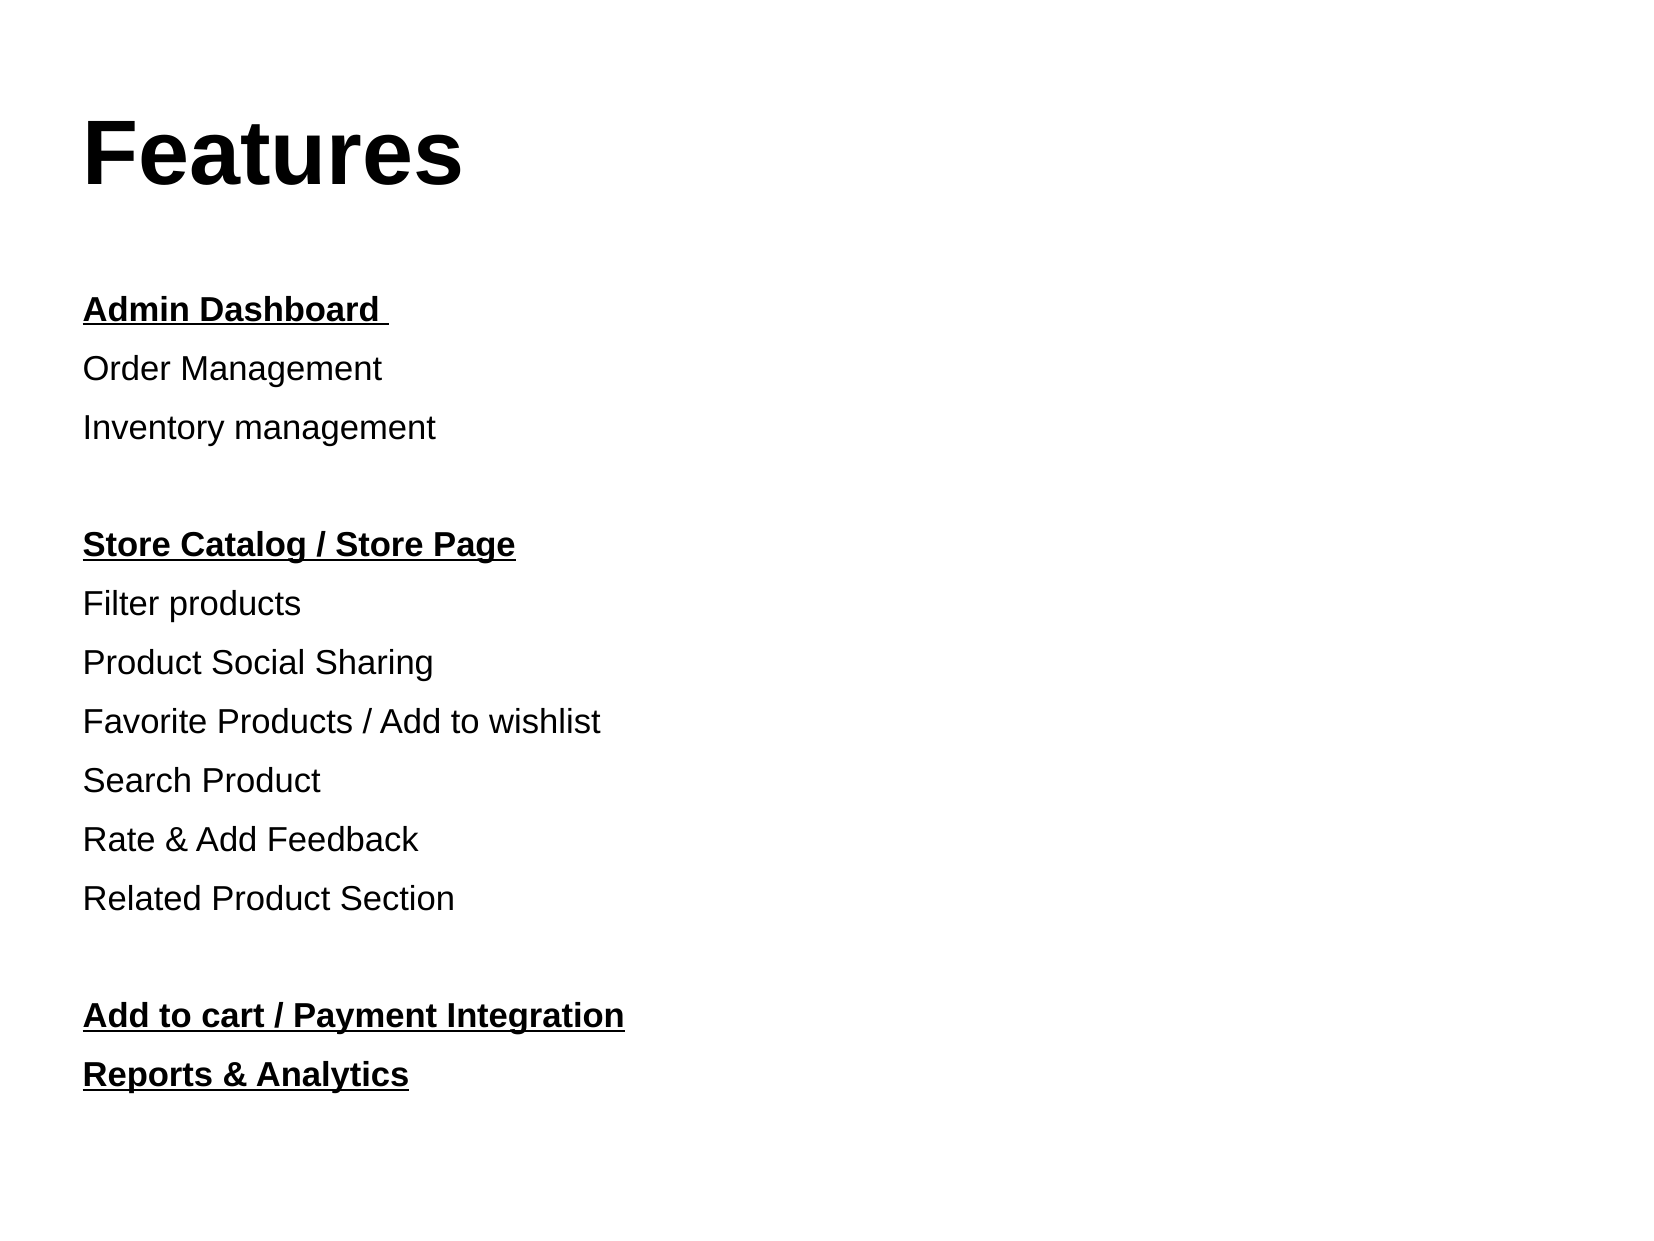

# Features
Admin Dashboard
Order Management
Inventory management
Store Catalog / Store Page
Filter products
Product Social Sharing
Favorite Products / Add to wishlist
Search Product
Rate & Add Feedback
Related Product Section
Add to cart / Payment Integration
Reports & Analytics